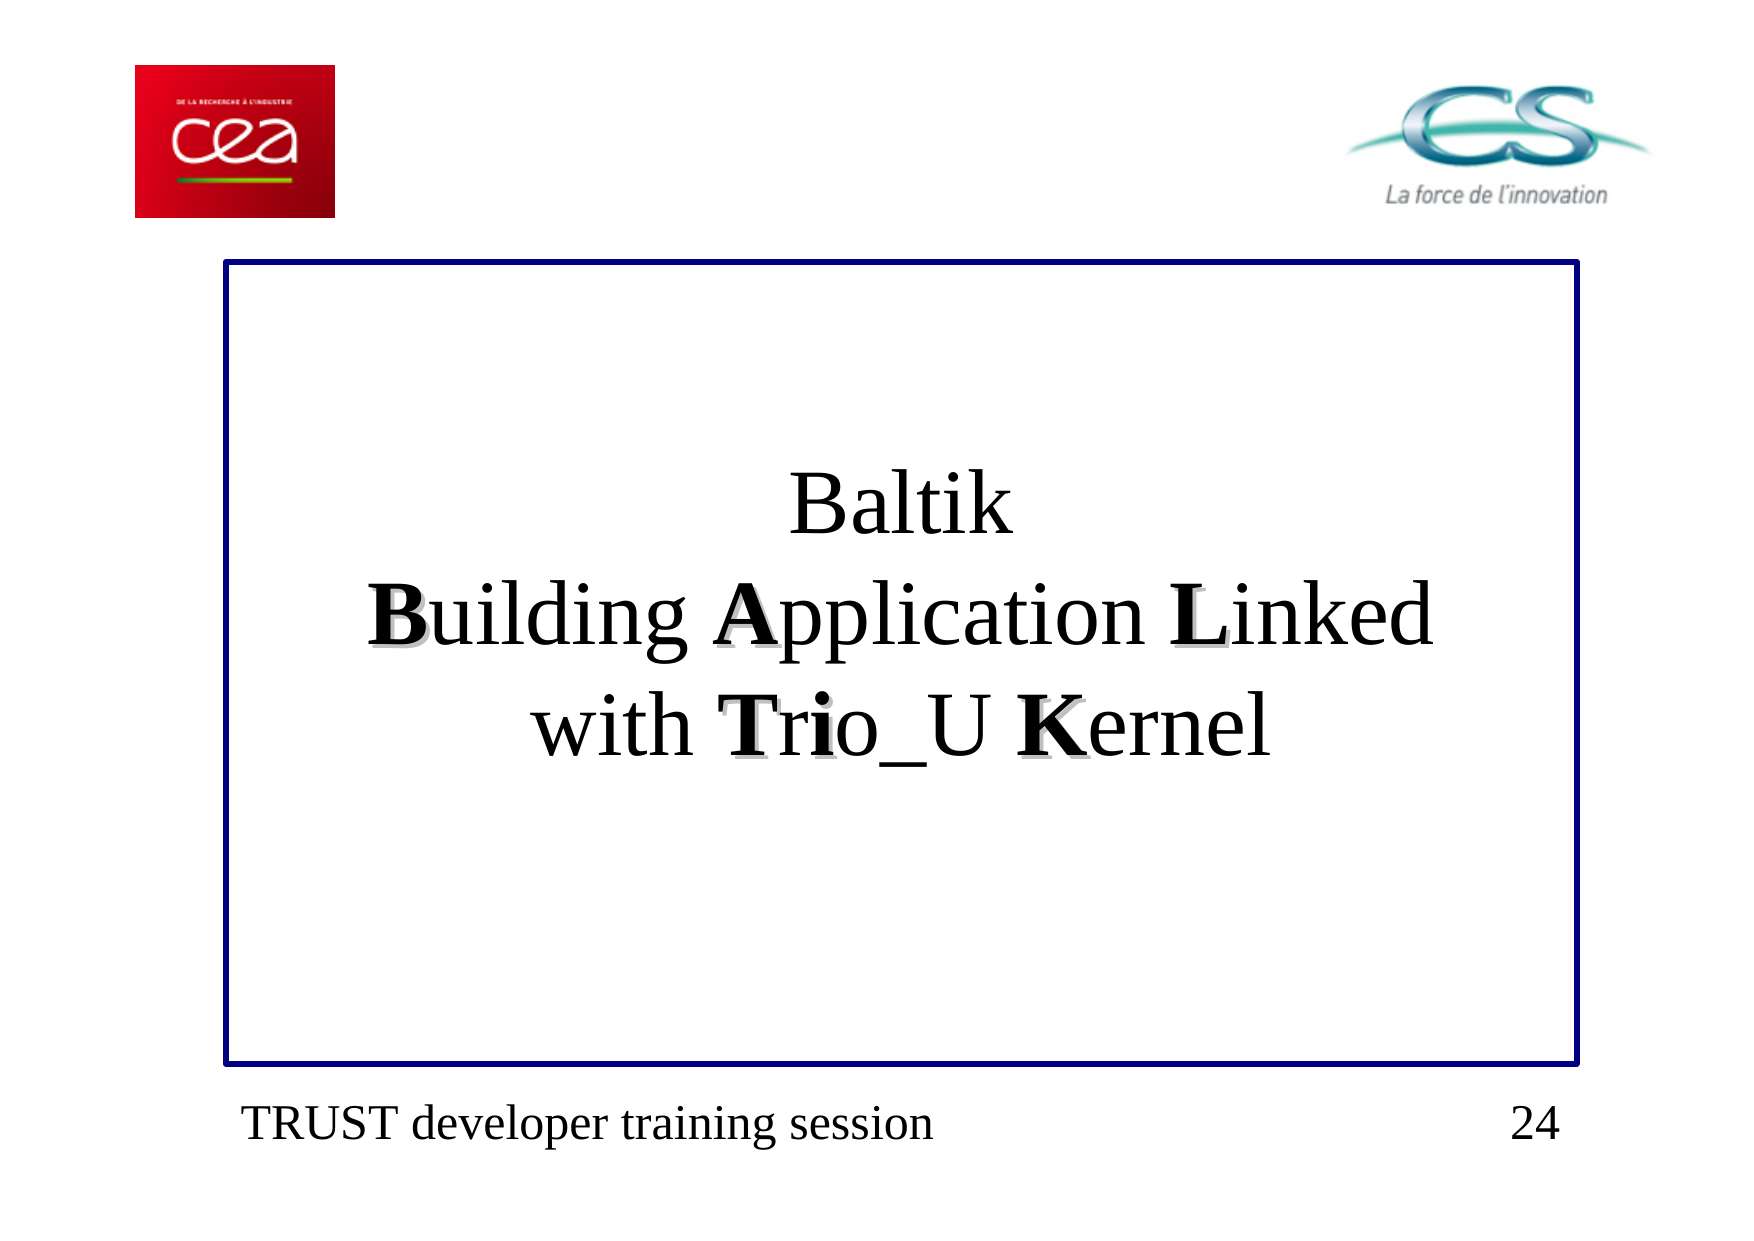

# Baltik Building Application Linked with Trio_U Kernel
TRUST developer training session
24